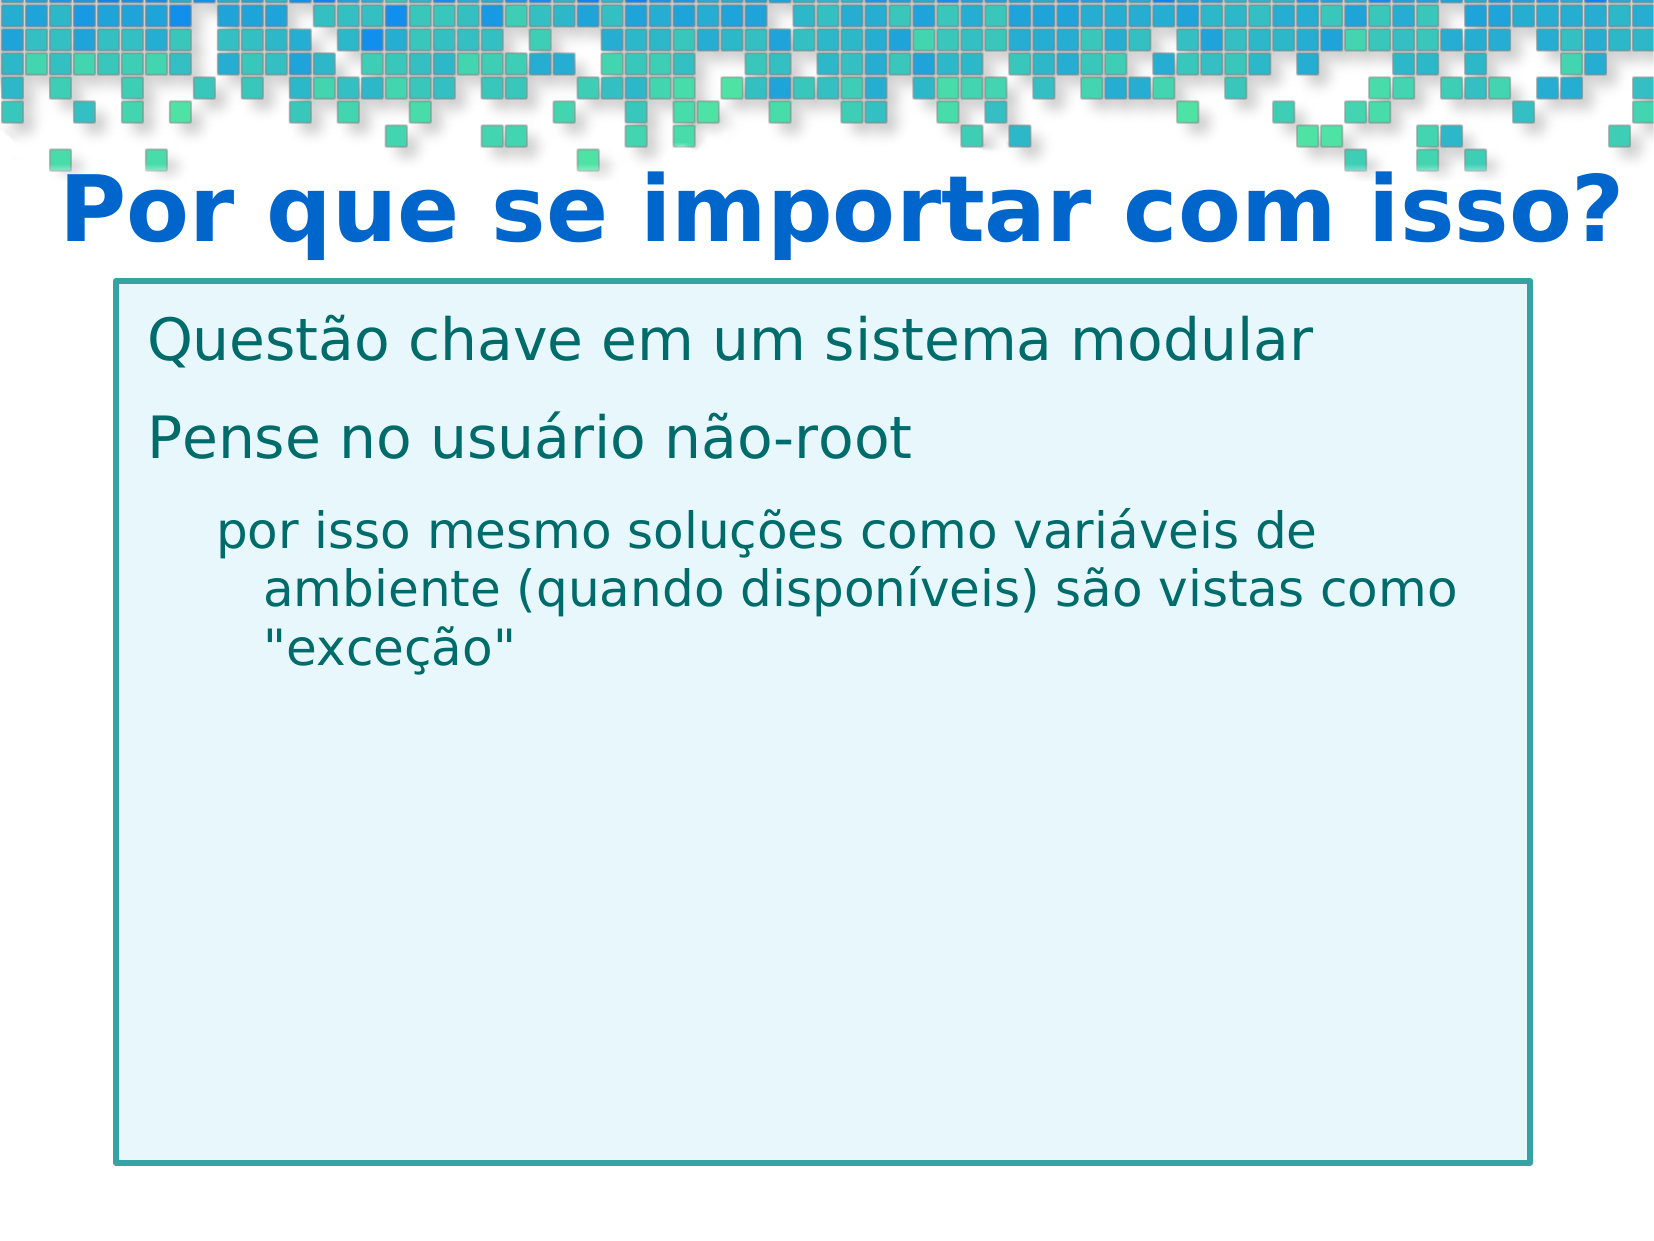

# Por que se importar com isso?
Questão chave em um sistema modular
Pense no usuário não-root
por isso mesmo soluções como variáveis de ambiente (quando disponíveis) são vistas como "exceção"